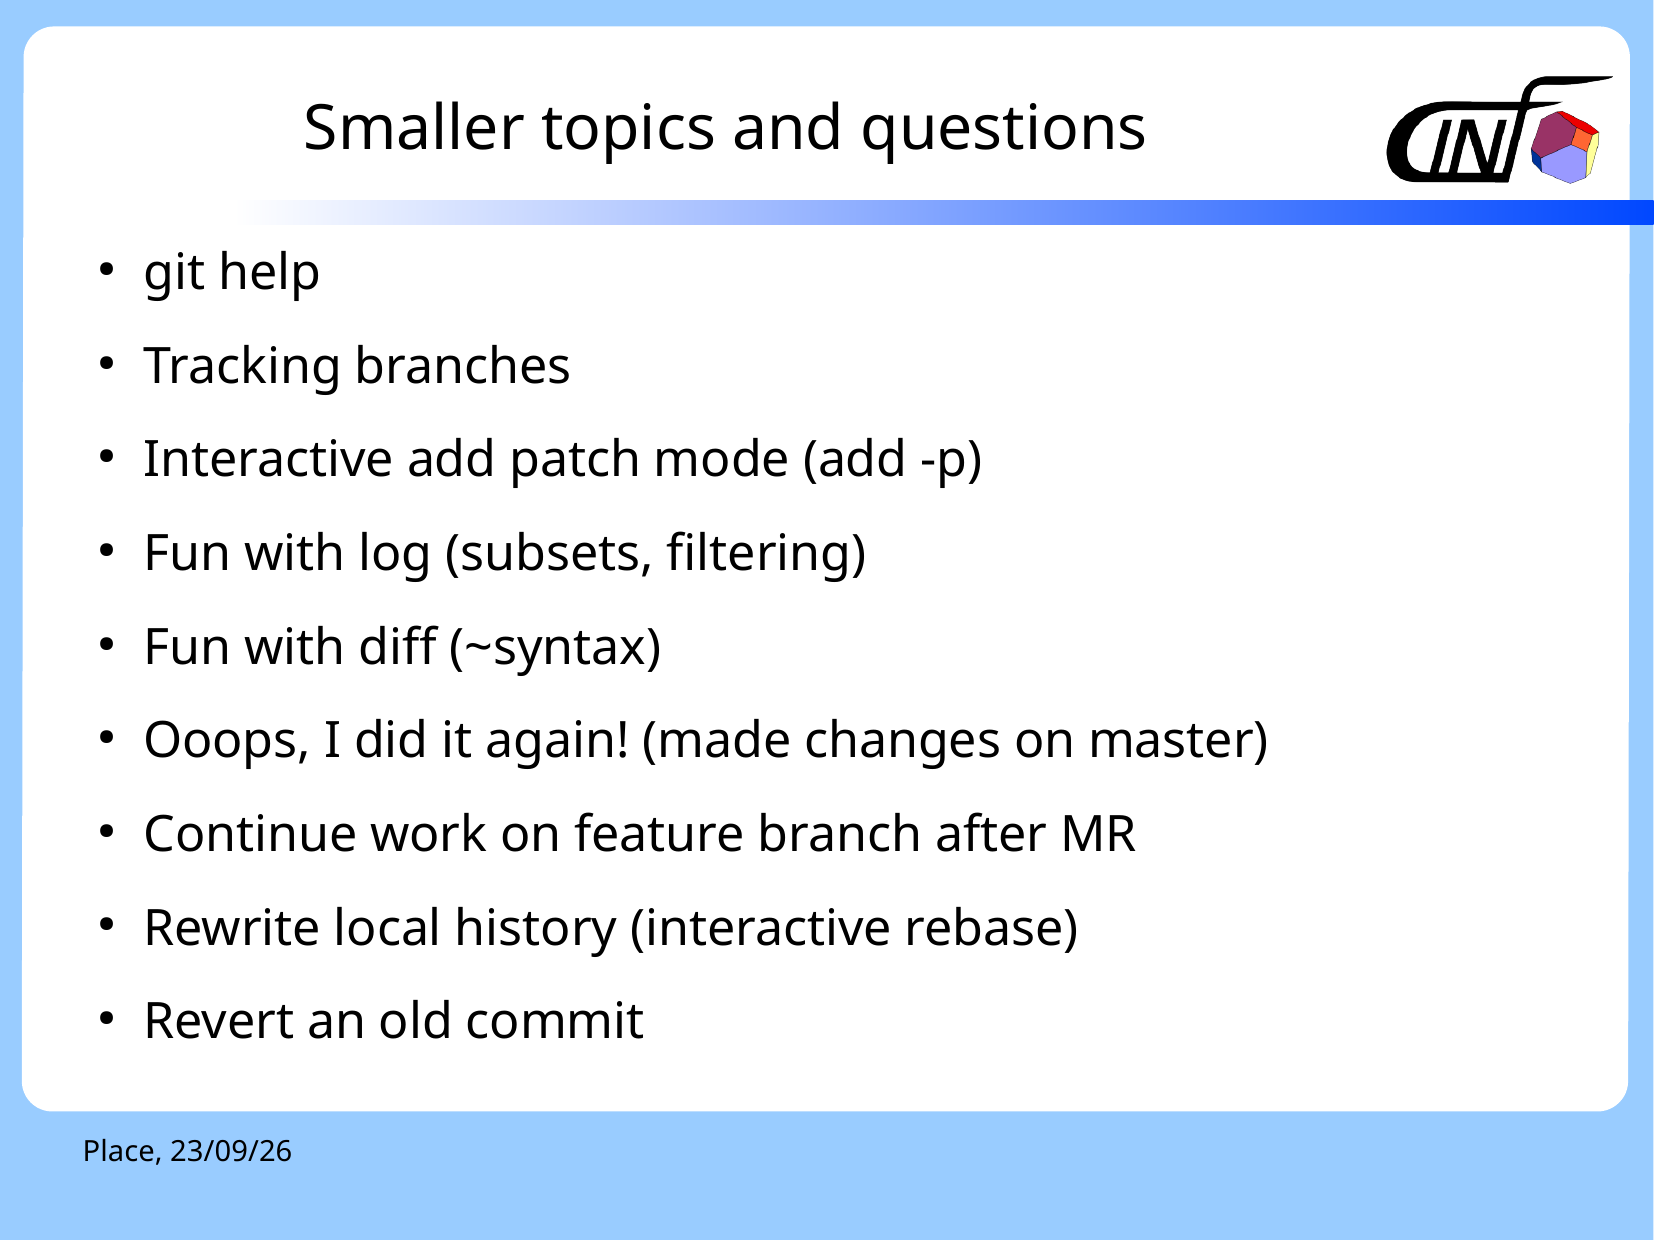

# Smaller topics and questions
git help
Tracking branches
Interactive add patch mode (add -p)
Fun with log (subsets, filtering)
Fun with diff (~syntax)
Ooops, I did it again! (made changes on master)
Continue work on feature branch after MR
Rewrite local history (interactive rebase)
Revert an old commit